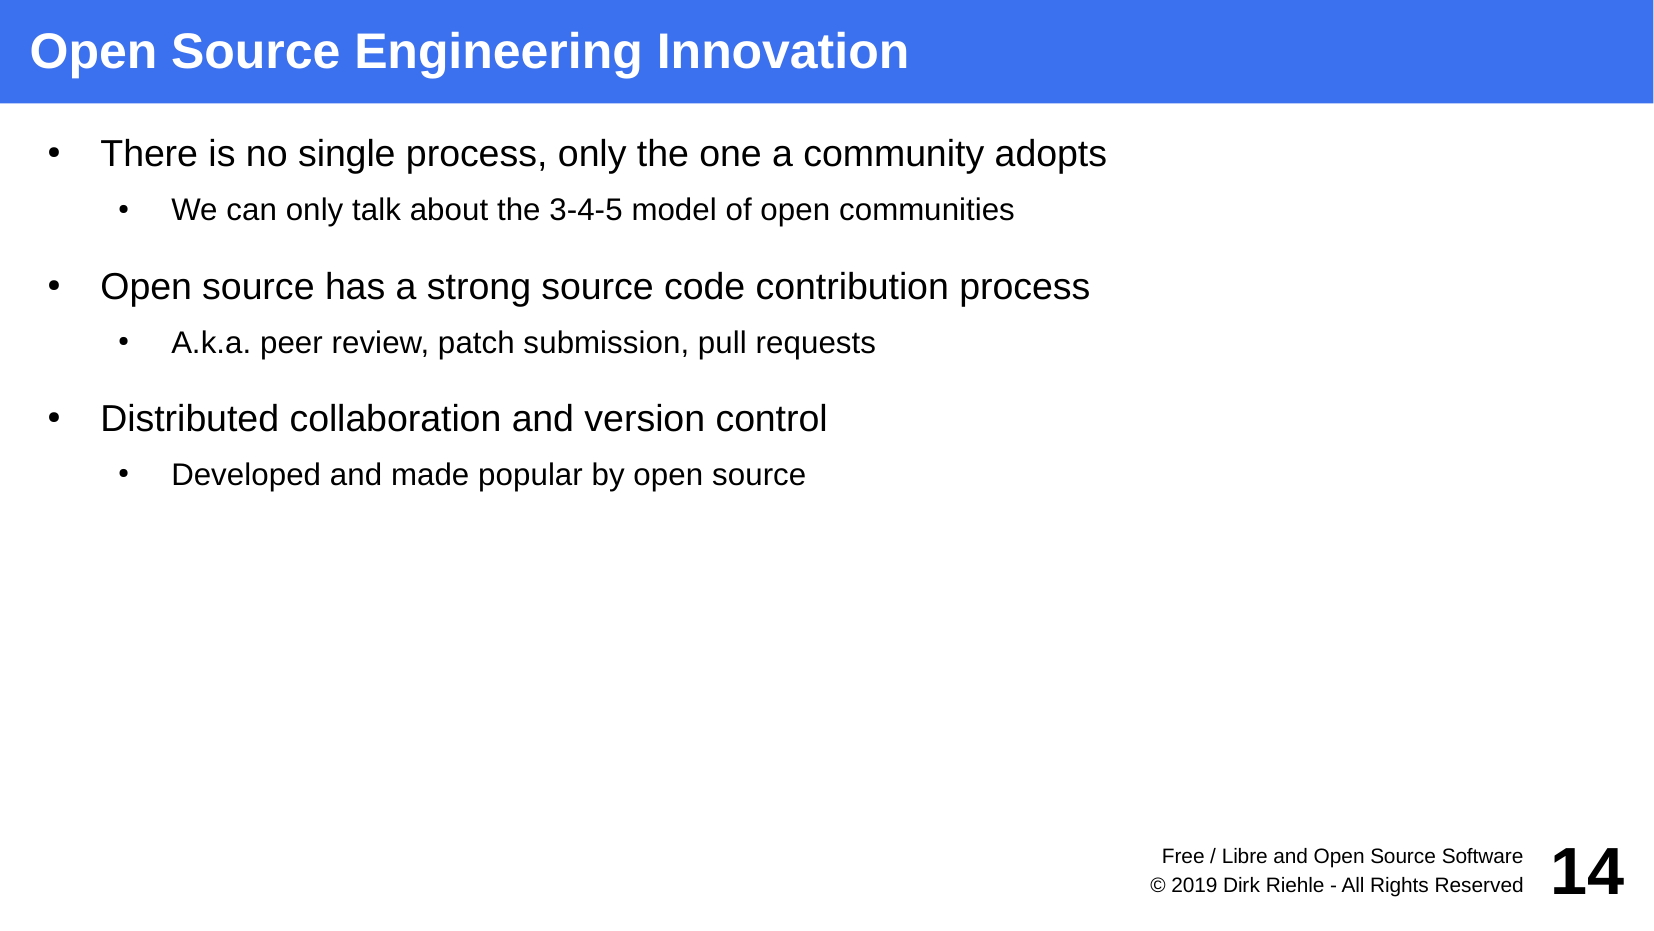

# Open Source Engineering Innovation
There is no single process, only the one a community adopts
We can only talk about the 3-4-5 model of open communities
Open source has a strong source code contribution process
A.k.a. peer review, patch submission, pull requests
Distributed collaboration and version control
Developed and made popular by open source
Free / Libre and Open Source Software
14
© 2019 Dirk Riehle - All Rights Reserved